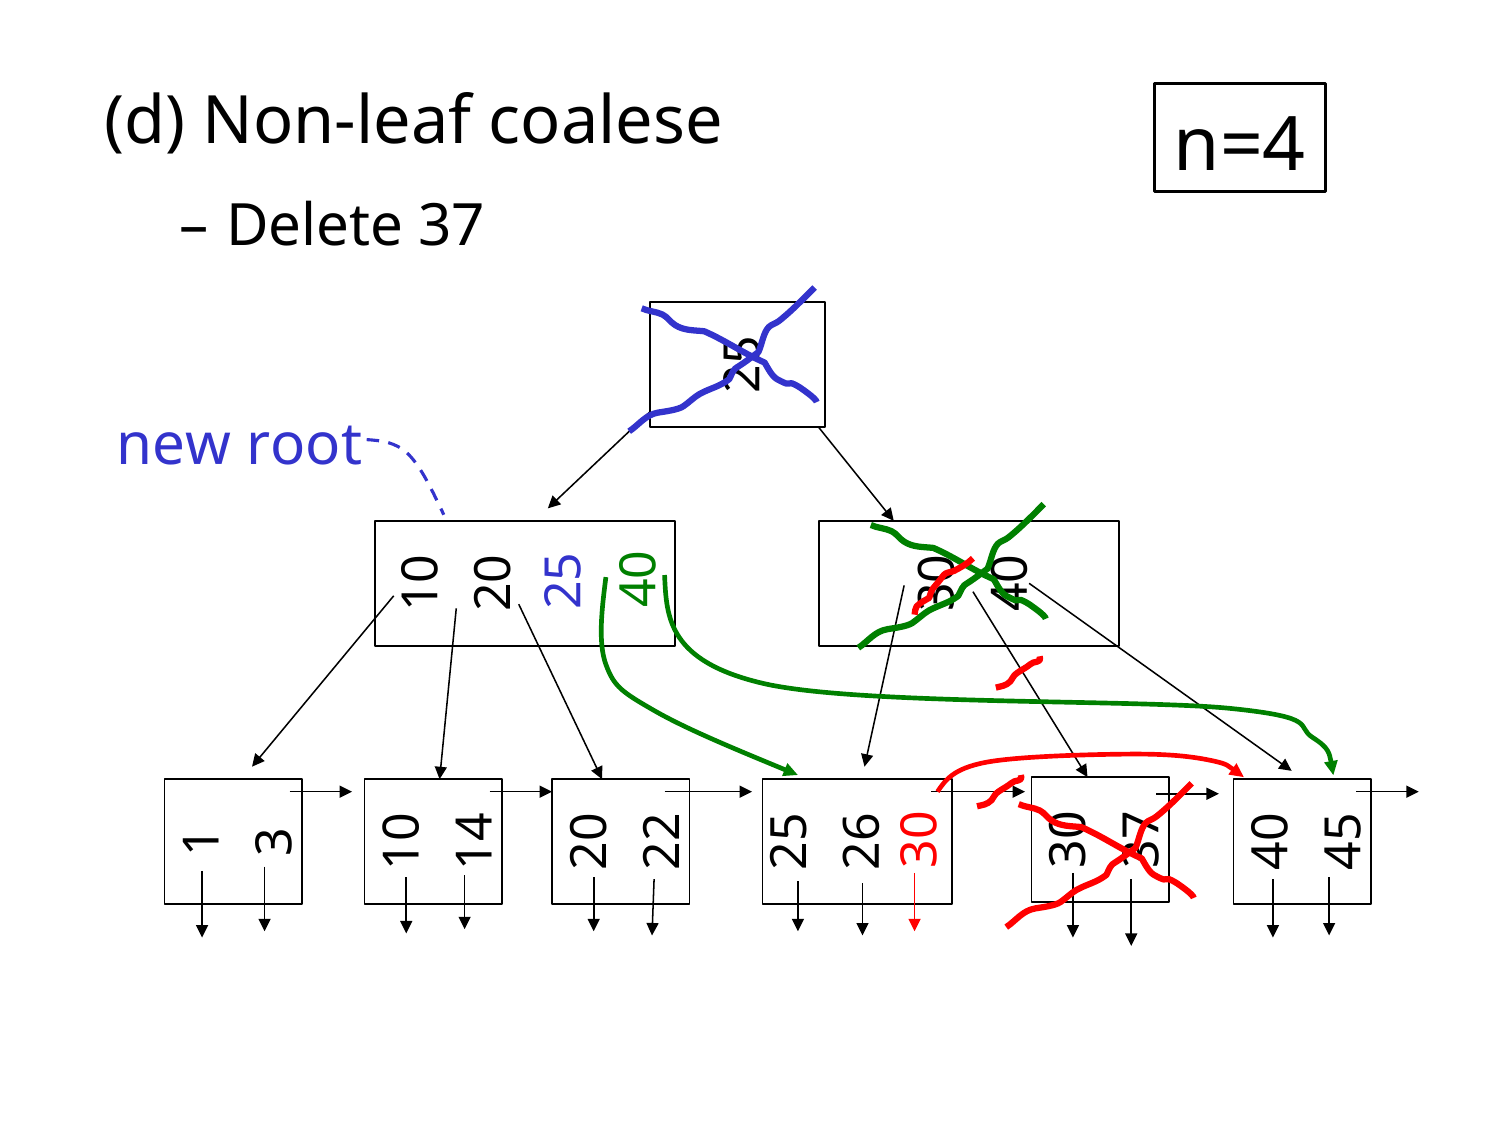

(d) Non-leaf coalese
Delete 37
n=4
new root
25
25
40
10
20
30
40
30
30
37
1
3
10
14
20
22
25
26
40
45